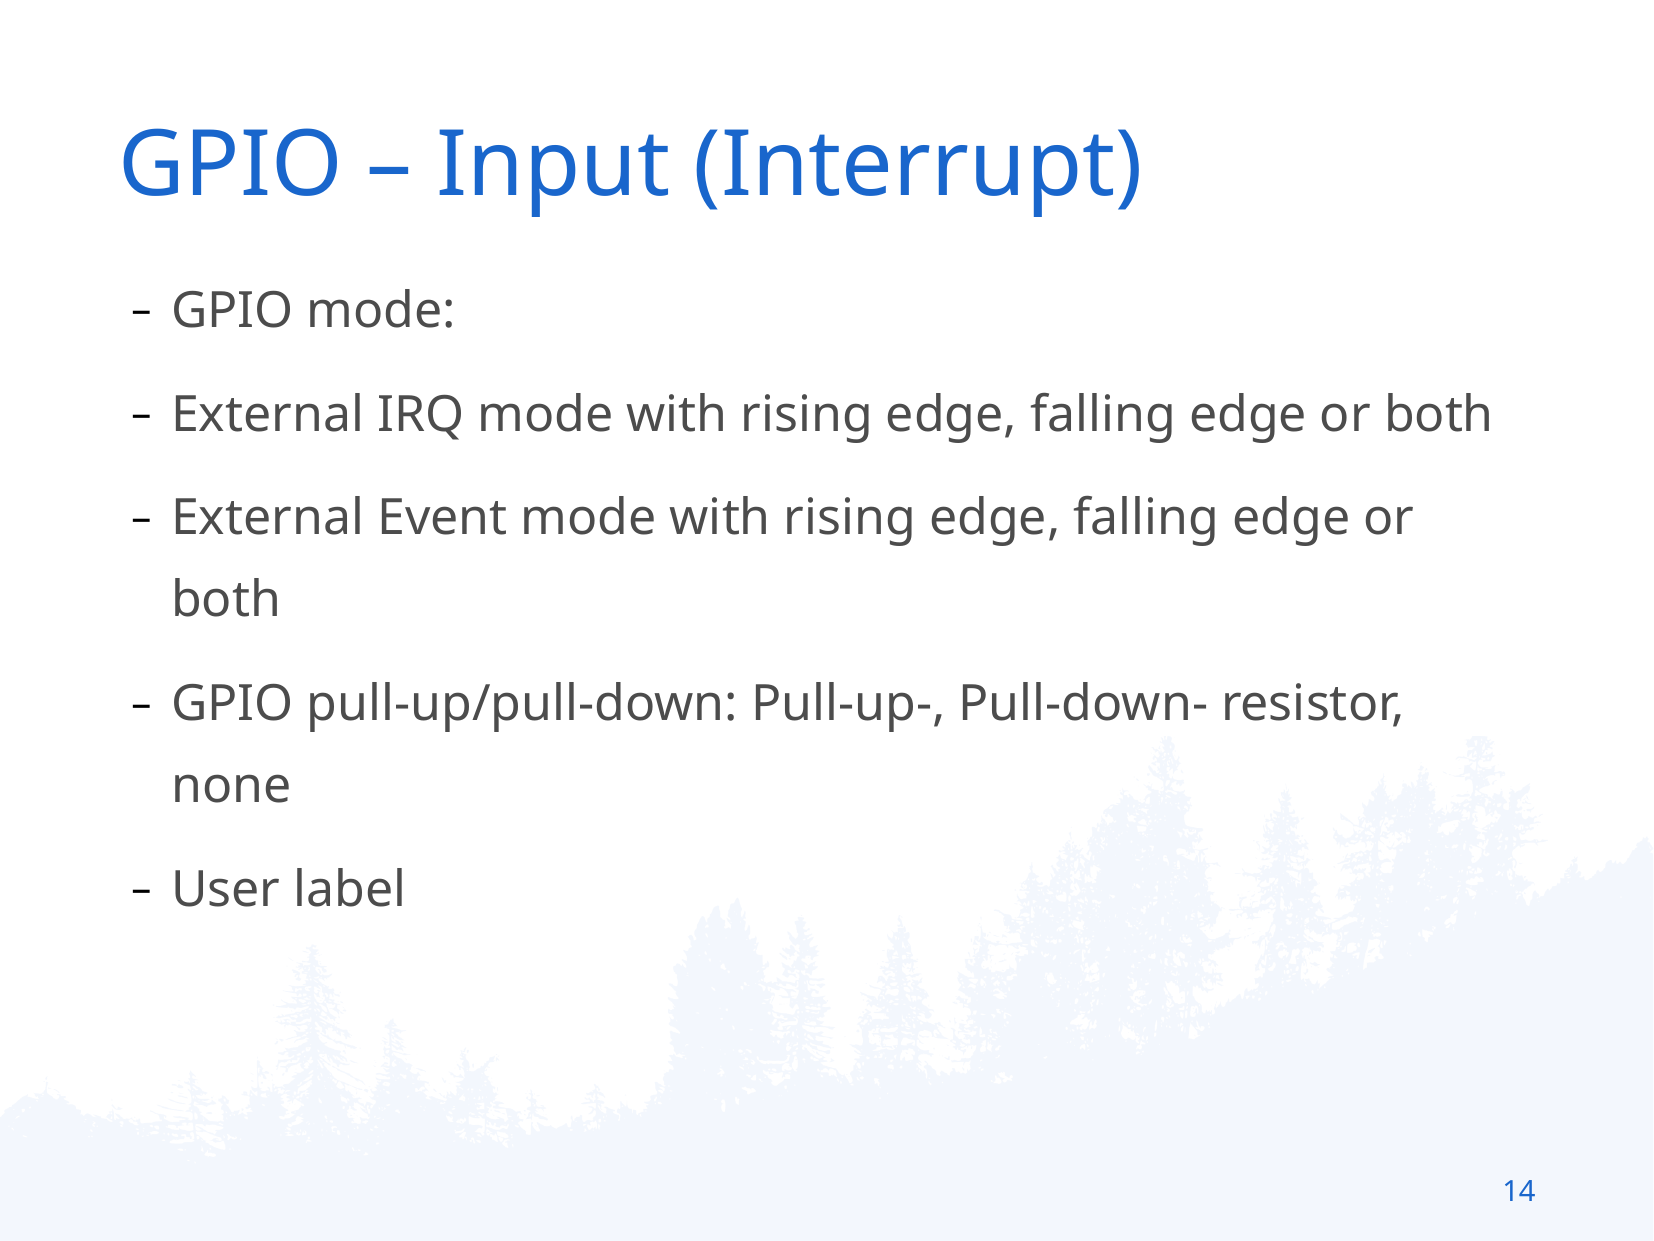

# GPIO – Input (Interrupt)
GPIO mode:
External IRQ mode with rising edge, falling edge or both
External Event mode with rising edge, falling edge or both
GPIO pull-up/pull-down: Pull-up-, Pull-down- resistor, none
User label
14